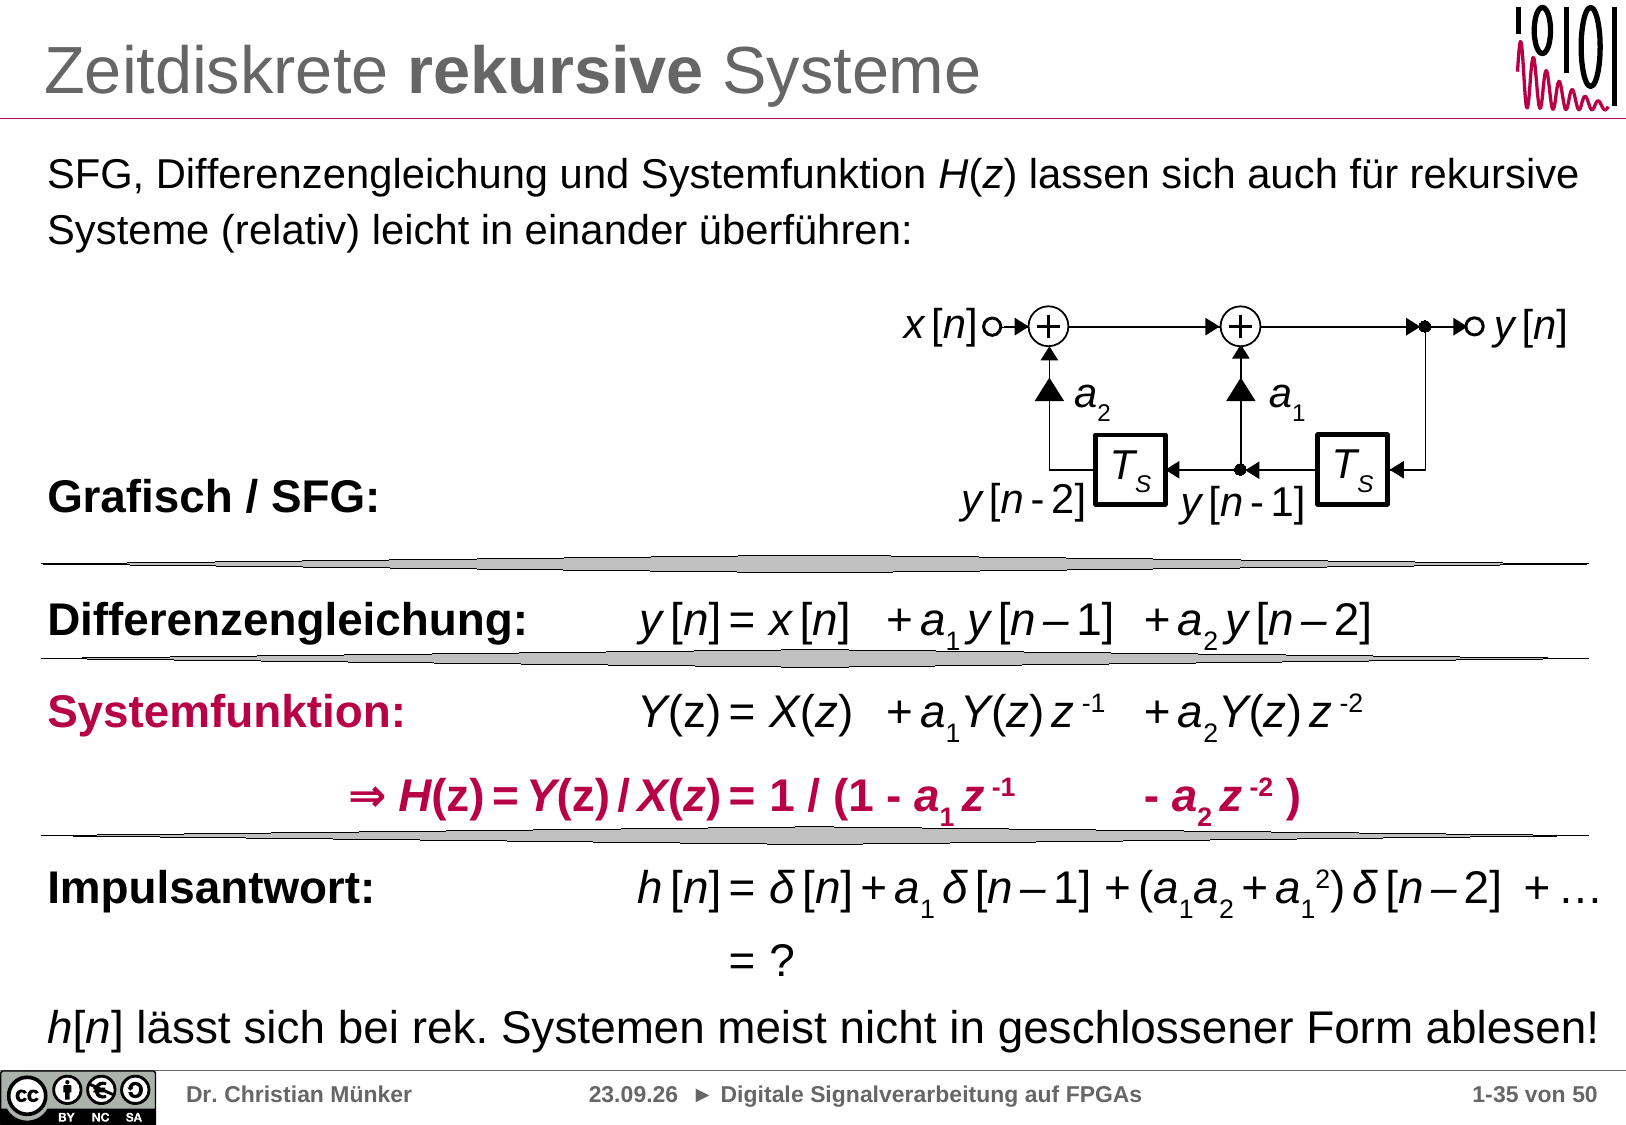

# Zeitdiskrete rekursive Systeme
SFG, Differenzengleichung und Systemfunktion H(z) lassen sich auch für rekursive Systeme (relativ) leicht in einander überführen:
x [n]
y [n]
a2
a1
TS
TS
y [n - 2]
y [n - 1]
Grafisch / SFG:
Differenzengleichung:	y [n] =	x [n]	+ a1 y [n – 1]	+ a2 y [n – 2]
Systemfunktion:	Y(z) =	X(z)	+ a1Y(z) z -1	+ a2Y(z) z -2
	⇒ H(z) = Y(z) / X(z) =	1 / (1	- a1 z -1	- a2 z -2 )
Impulsantwort:	h [n] =	δ [n] + a1 δ [n – 1] + (a1a2 + a12) δ [n – 2]	+ …
	=	?
h[n] lässt sich bei rek. Systemen meist nicht in geschlossener Form ablesen!